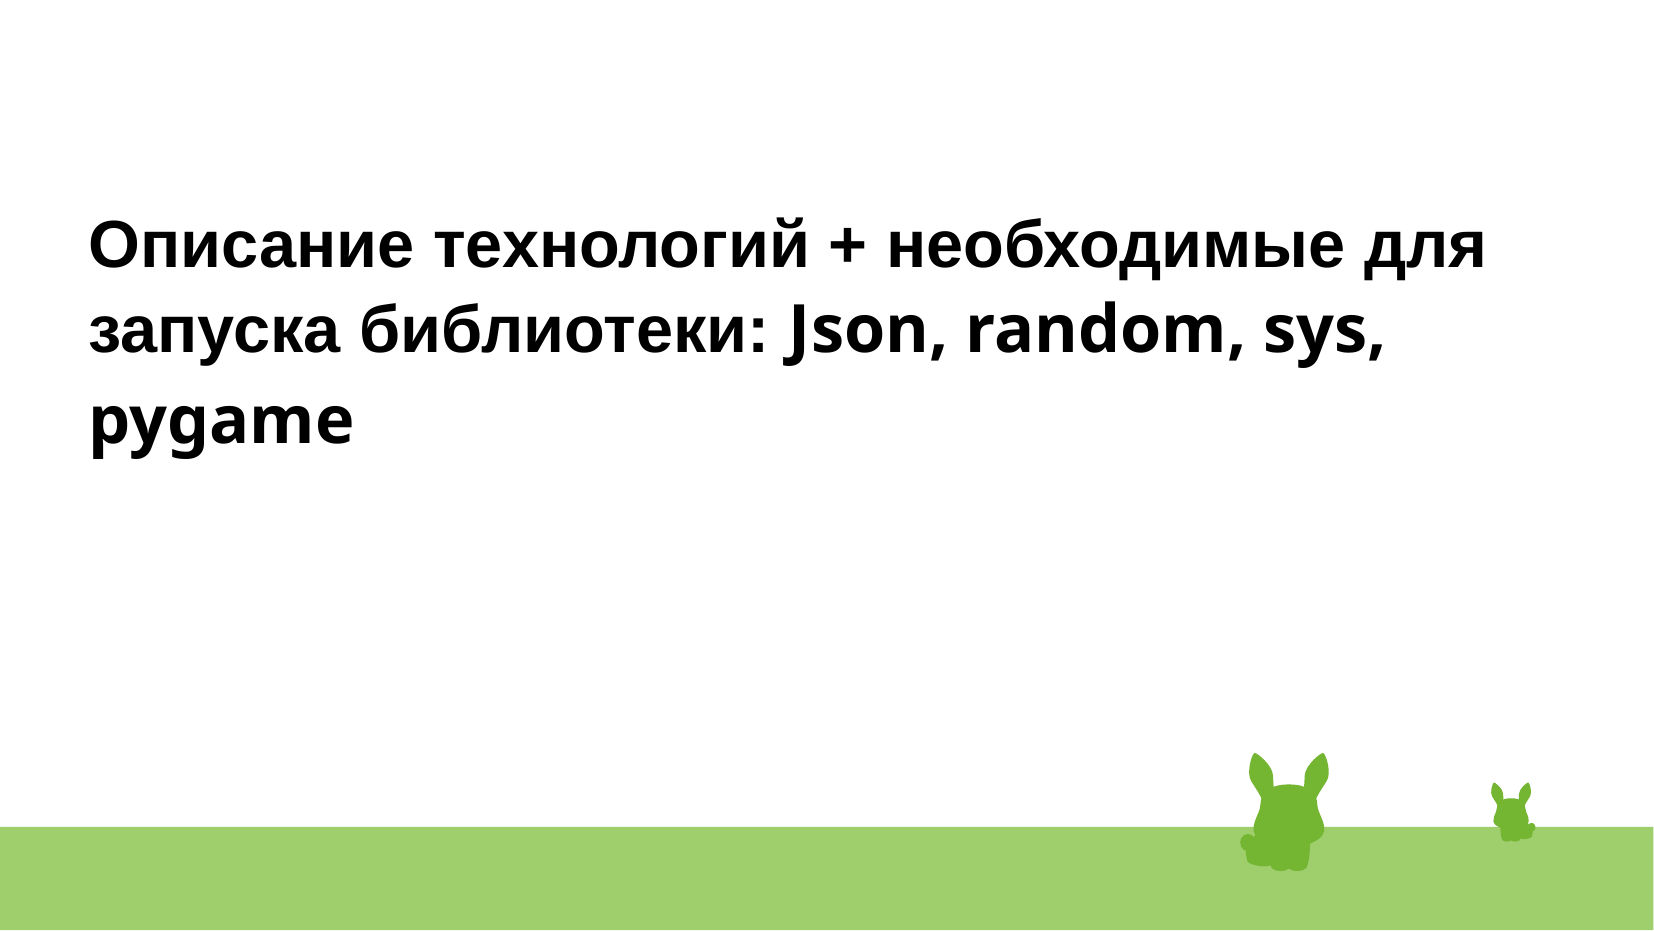

# Описание технологий + необходимые для запуска библиотеки: Json, random, sys, pygame